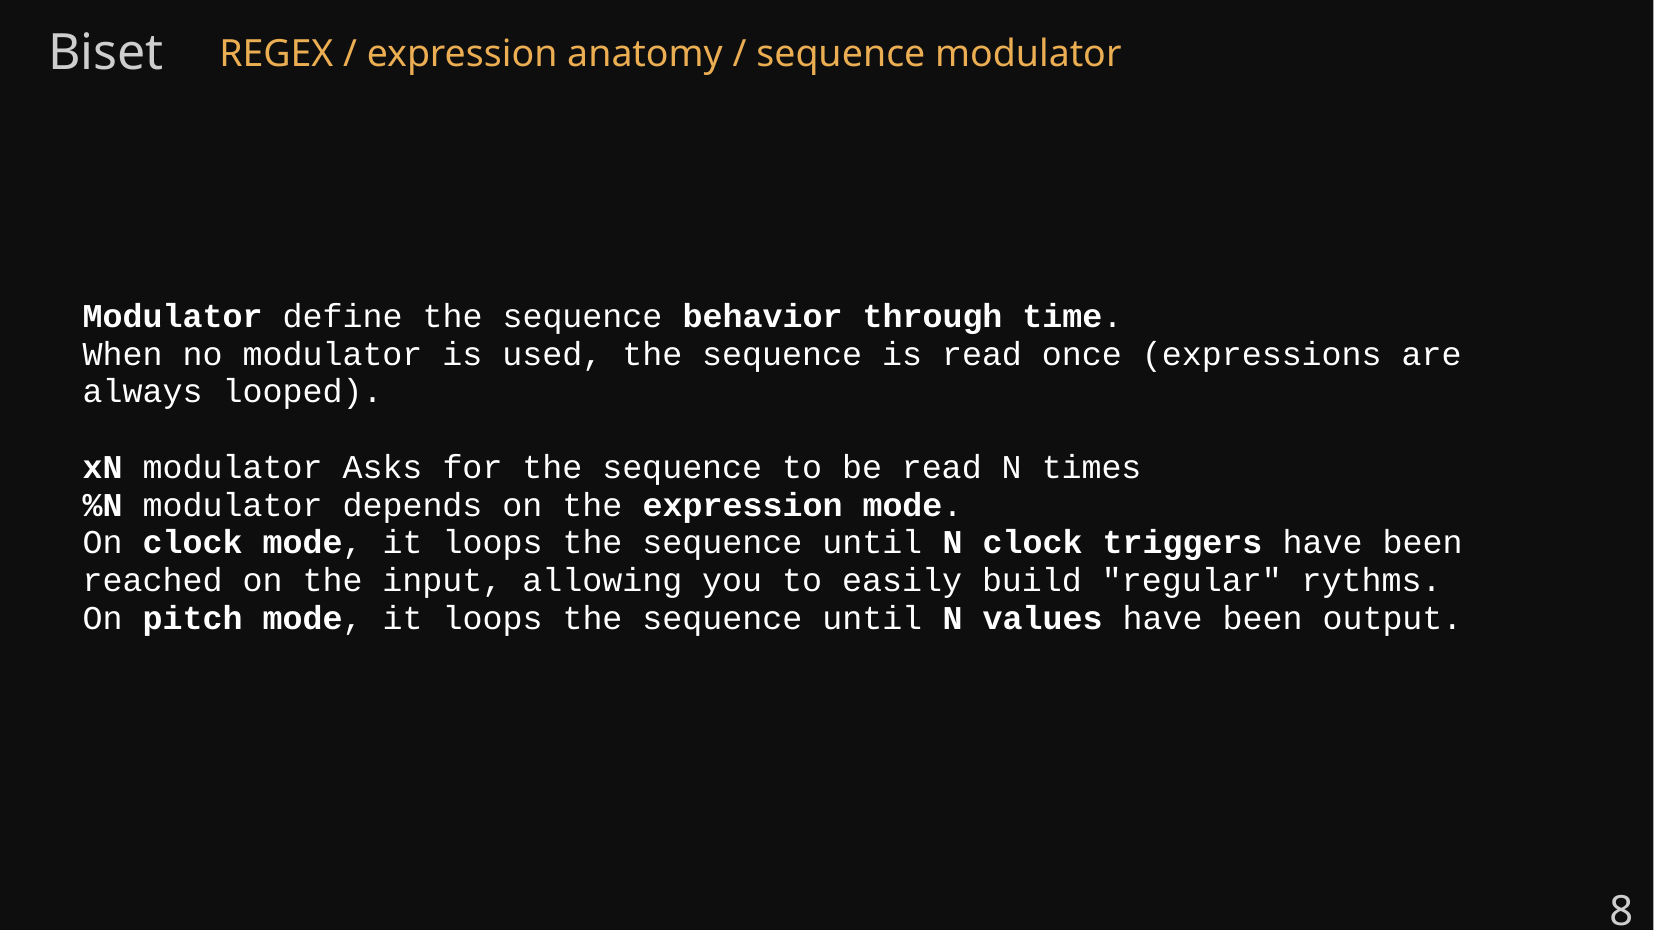

Biset
REGEX / expression anatomy / sequence modulator
# Modulator define the sequence behavior through time.
When no modulator is used, the sequence is read once (expressions are always looped).
xN modulator Asks for the sequence to be read N times
%N modulator depends on the expression mode.
On clock mode, it loops the sequence until N clock triggers have been
reached on the input, allowing you to easily build "regular" rythms.
On pitch mode, it loops the sequence until N values have been output.
8